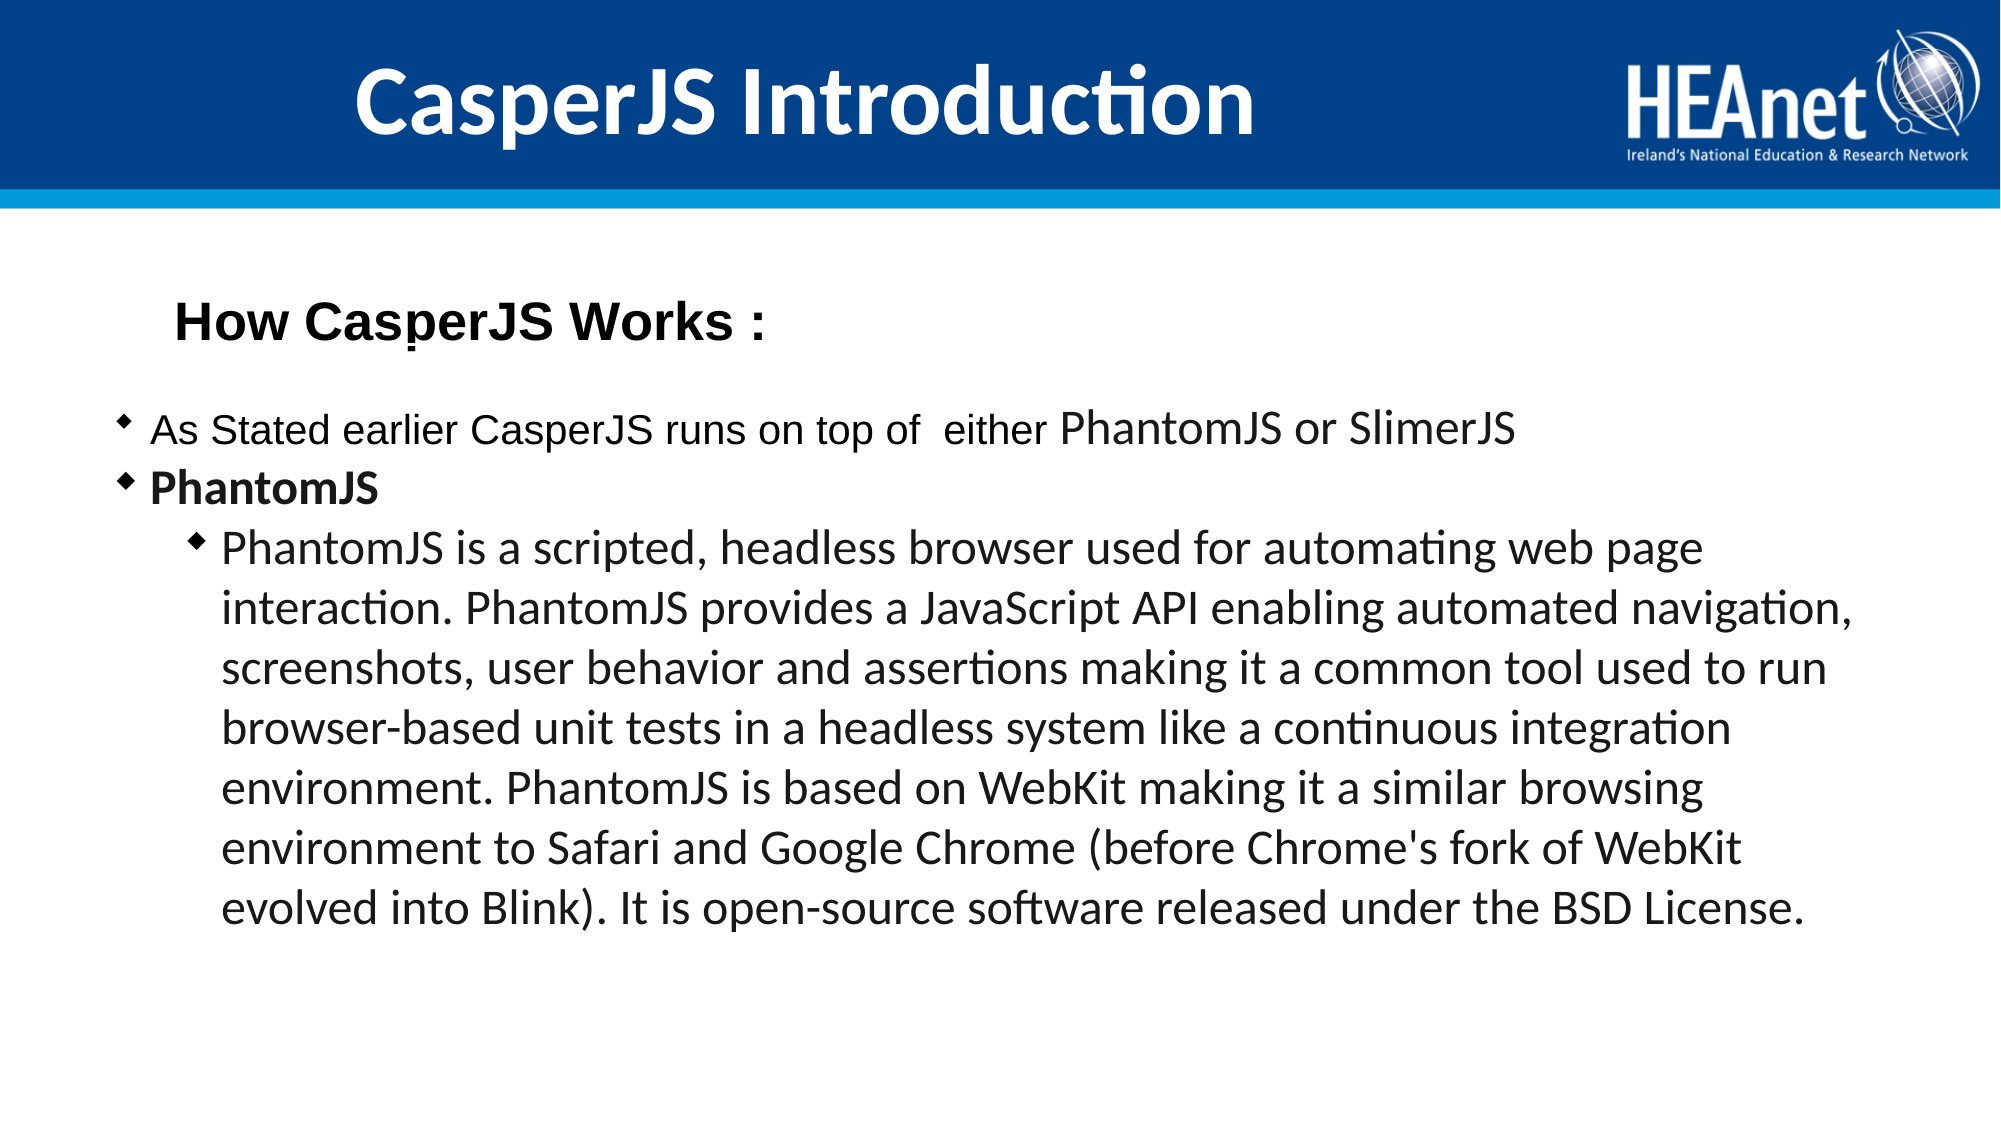

CasperJS Introduction
How CasperJS Works :
As Stated earlier CasperJS runs on top of either PhantomJS or SlimerJS
PhantomJS
PhantomJS is a scripted, headless browser used for automating web page interaction. PhantomJS provides a JavaScript API enabling automated navigation, screenshots, user behavior and assertions making it a common tool used to run browser-based unit tests in a headless system like a continuous integration environment. PhantomJS is based on WebKit making it a similar browsing environment to Safari and Google Chrome (before Chrome's fork of WebKit evolved into Blink). It is open-source software released under the BSD License.